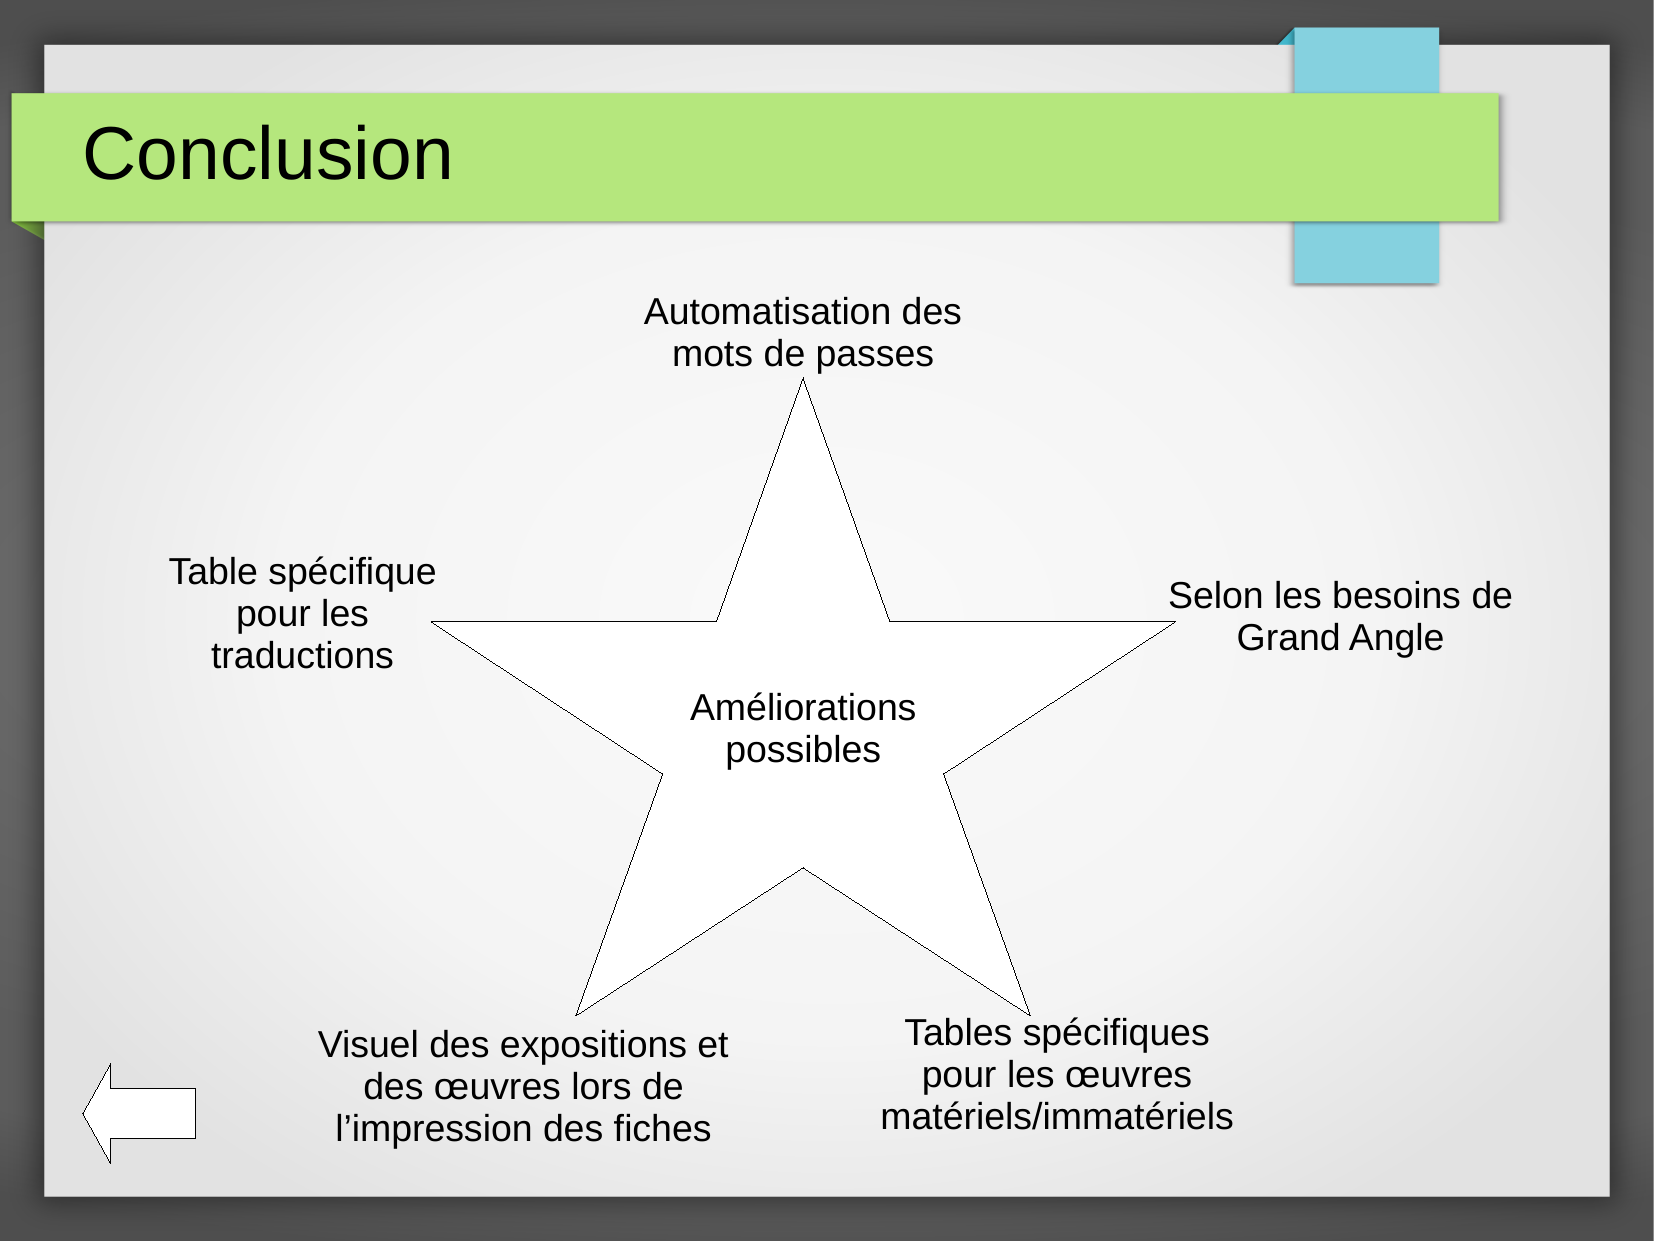

# Conclusion
Automatisation des mots de passes
Améliorations
possibles
Table spécifique pour les traductions
Selon les besoins de Grand Angle
Tables spécifiques pour les œuvres matériels/immatériels
Visuel des expositions et des œuvres lors de l’impression des fiches